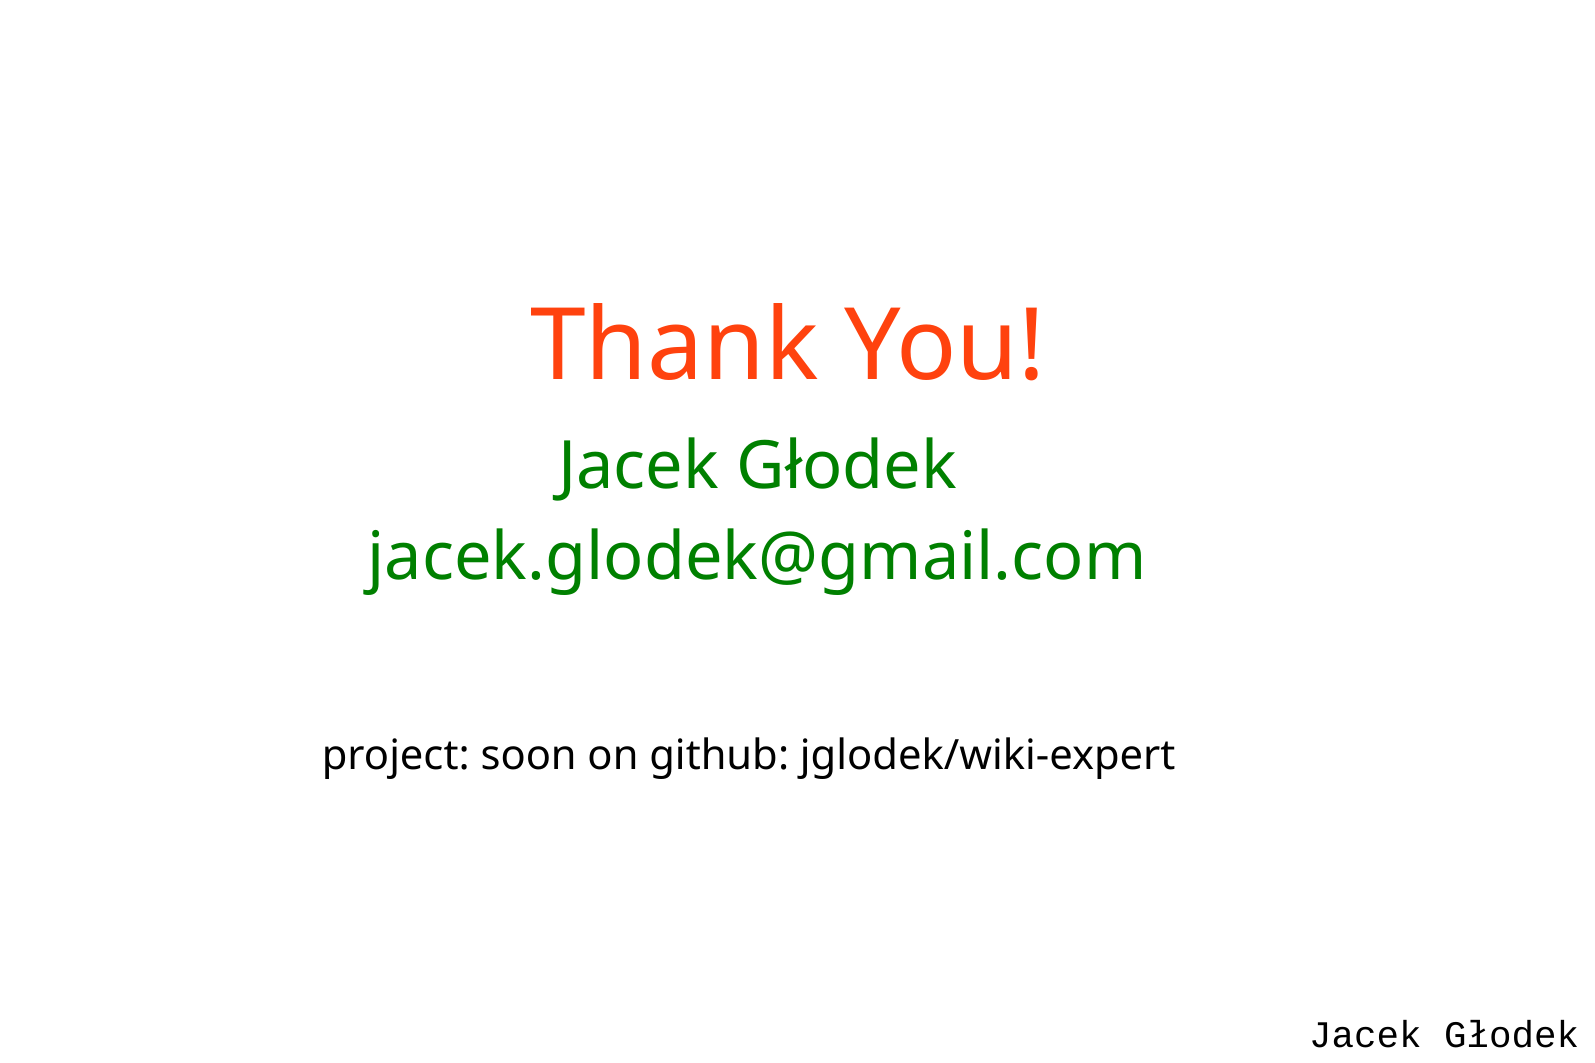

Thank You!
Jacek Głodek
jacek.glodek@gmail.com
project: soon on github: jglodek/wiki-expert
Jacek Głodek